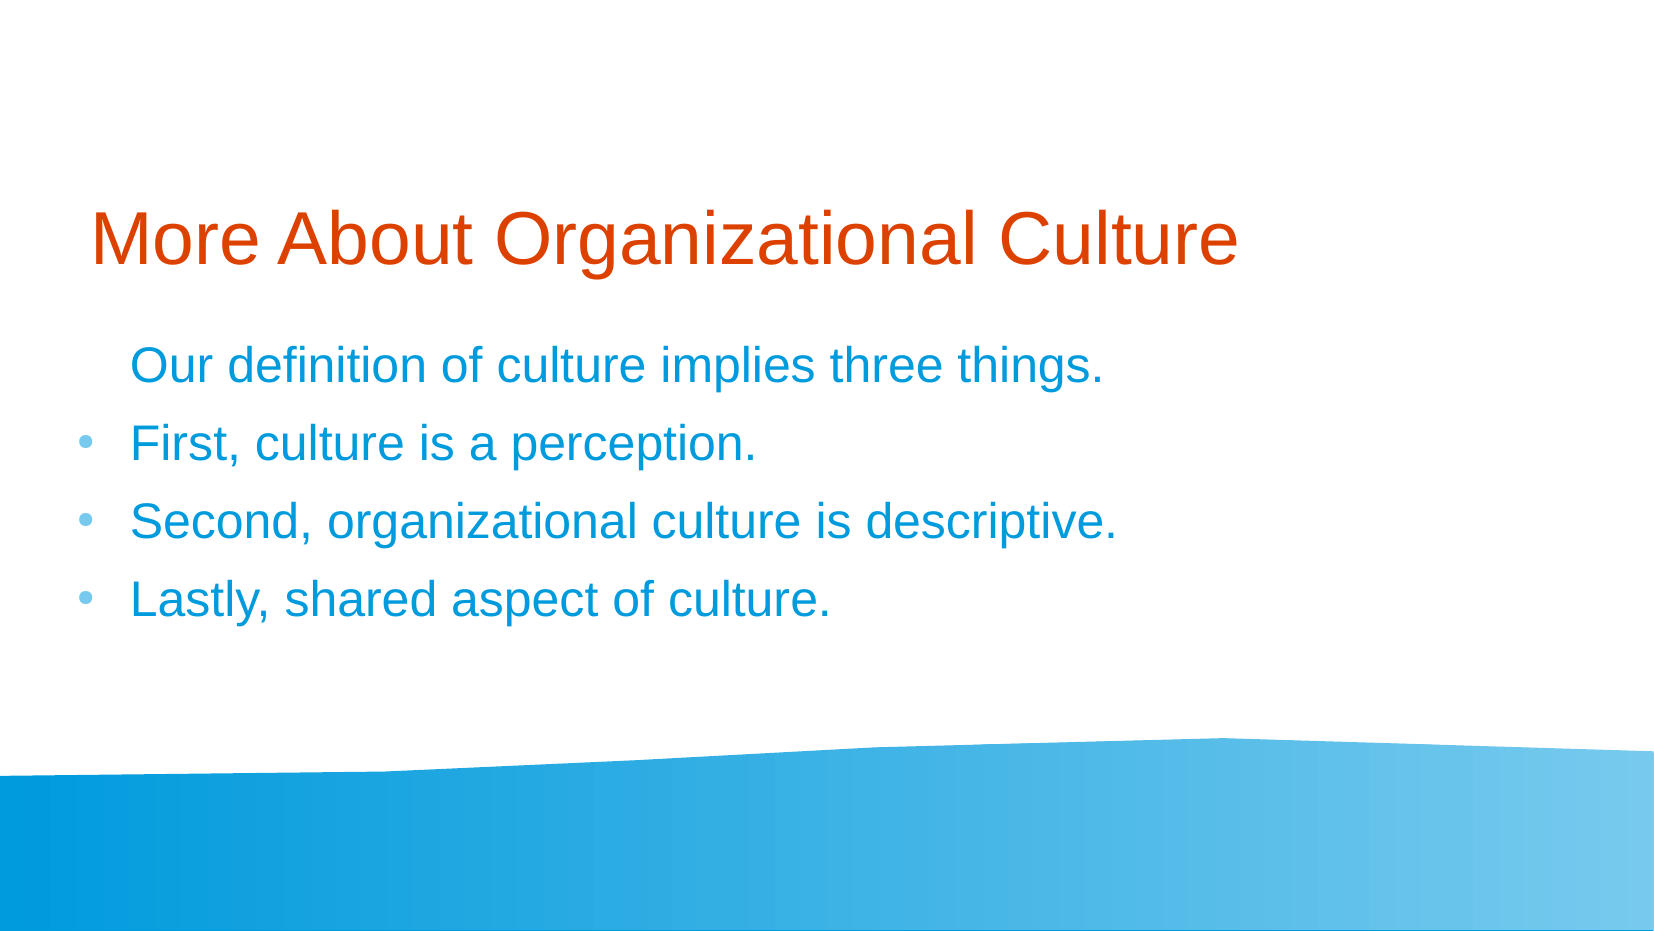

# More About Organizational Culture
Our definition of culture implies three things.
First, culture is a perception.
Second, organizational culture is descriptive.
Lastly, shared aspect of culture.